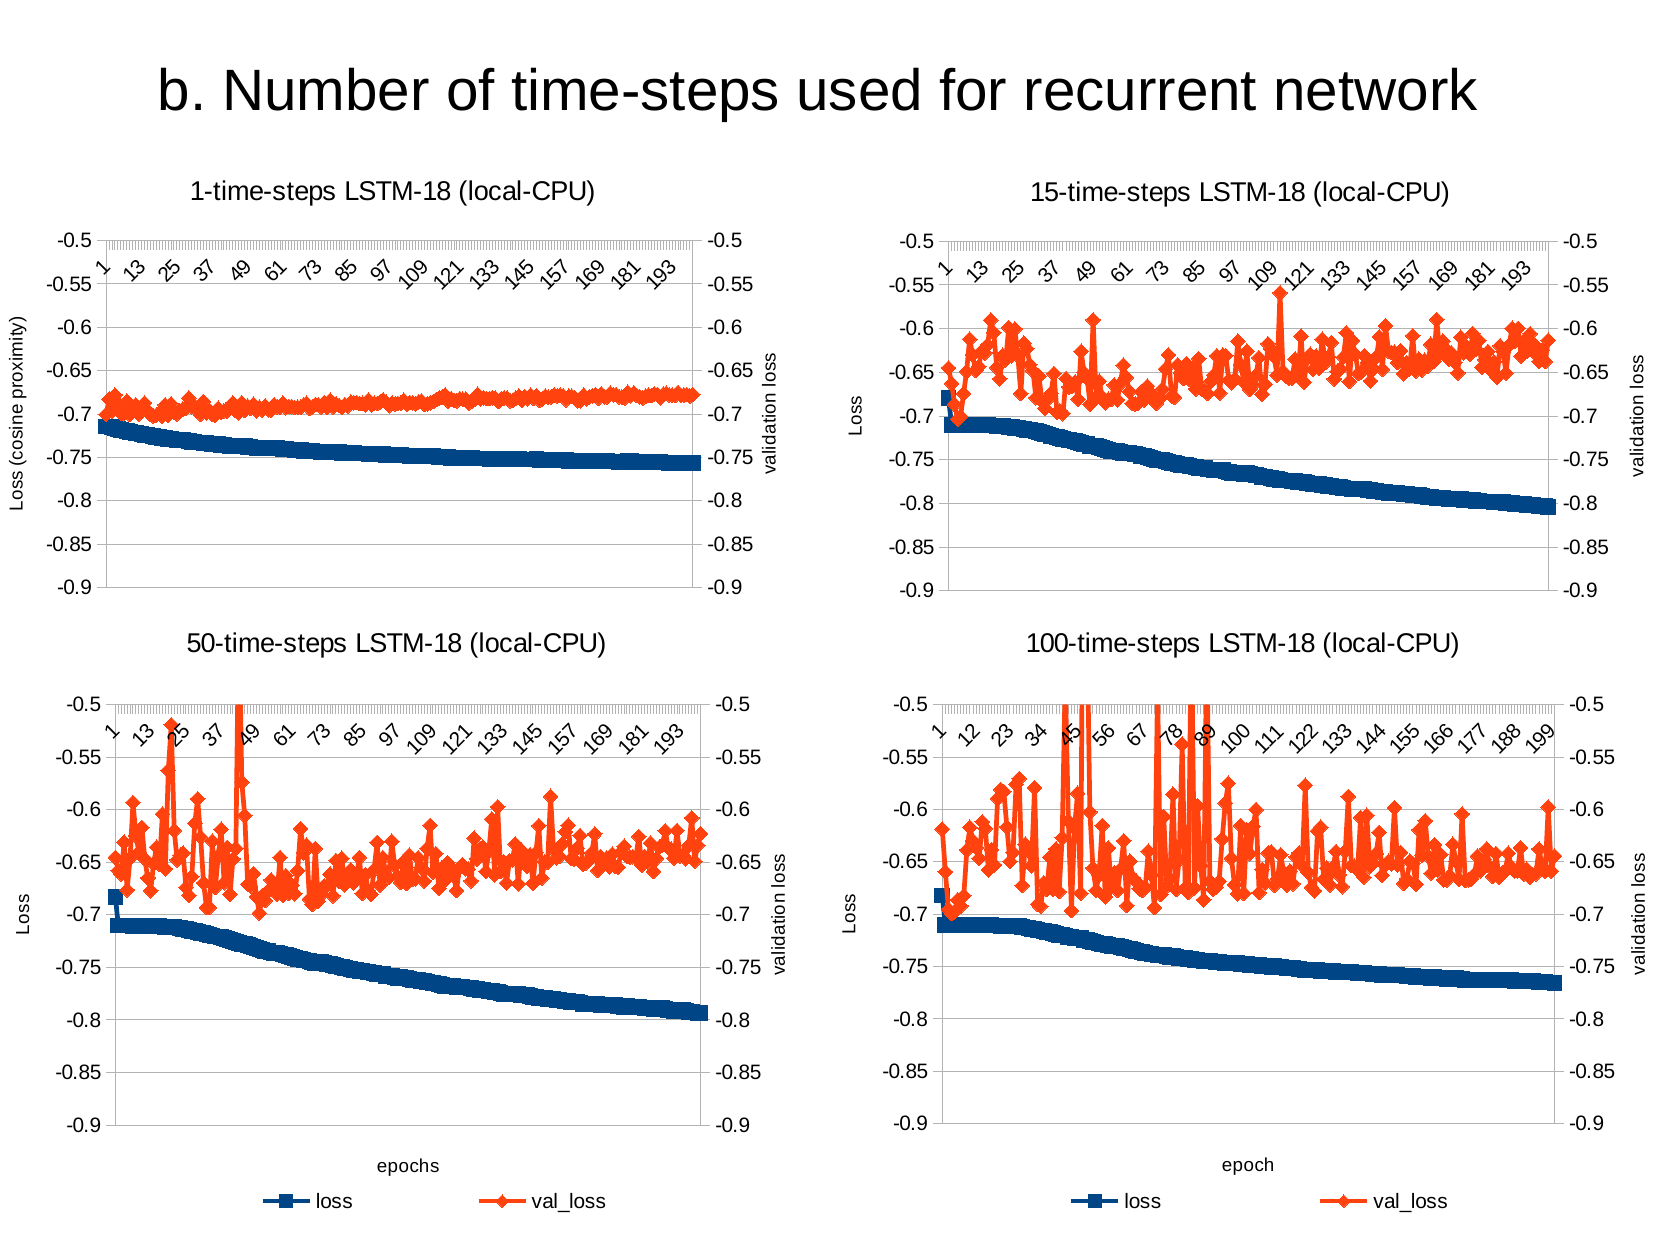

# b. Number of time-steps used for recurrent network
### Chart: 1-time-steps LSTM-18 (local-CPU)
| Category | loss | val_loss |
|---|---|---|
| 1 | -0.71458216217767 | -0.700461079798881 |
| 2 | -0.714397238360511 | -0.683013291135161 |
| 3 | -0.715323127638704 | -0.696530899287131 |
| 4 | -0.716843242312595 | -0.678054016850055 |
| 5 | -0.717539943429278 | -0.687482917868273 |
| 6 | -0.718464450813787 | -0.698853216963124 |
| 7 | -0.719068941817539 | -0.699616864571072 |
| 8 | -0.719686359320226 | -0.685197034854751 |
| 9 | -0.720636609082775 | -0.700450471075864 |
| 10 | -0.721461468985736 | -0.693471045270293 |
| 11 | -0.721783781552169 | -0.689400760705721 |
| 12 | -0.722443869281213 | -0.700197895597465 |
| 13 | -0.722988110660128 | -0.696489557591586 |
| 14 | -0.724295936271252 | -0.687307486938656 |
| 15 | -0.724492884933106 | -0.695653476611802 |
| 16 | -0.724829301630448 | -0.700280432365431 |
| 17 | -0.725367123341246 | -0.702335330080039 |
| 18 | -0.72625879082032 | -0.701550919097253 |
| 19 | -0.726816728921678 | -0.69859941324172 |
| 20 | -0.72761223736526 | -0.702535926564075 |
| 21 | -0.72809788159782 | -0.689504772489252 |
| 22 | -0.728484361813516 | -0.70162117012141 |
| 23 | -0.729089599507086 | -0.688211275093822 |
| 24 | -0.729360492281525 | -0.697706307056578 |
| 25 | -0.729726755148184 | -0.699909124735891 |
| 26 | -0.729917537145838 | -0.696930414804052 |
| 27 | -0.730363717701049 | -0.694278187226733 |
| 28 | -0.730673158052033 | -0.693486862793726 |
| 29 | -0.731149149499953 | -0.681547501069974 |
| 30 | -0.73206173360118 | -0.691564049402299 |
| 31 | -0.732173925778884 | -0.690983771374079 |
| 32 | -0.732997215662197 | -0.695762429684939 |
| 33 | -0.732807572789887 | -0.700333582149946 |
| 34 | -0.73319406116916 | -0.685458077850755 |
| 35 | -0.733825850994945 | -0.698757808991718 |
| 36 | -0.734082932718572 | -0.695551784288152 |
| 37 | -0.734243923859215 | -0.700403453554918 |
| 38 | -0.734437227488406 | -0.701470027073196 |
| 39 | -0.73479972316542 | -0.693473620707378 |
| 40 | -0.735692436515558 | -0.698154562690198 |
| 41 | -0.735988010245022 | -0.696237805087644 |
| 42 | -0.736320225427414 | -0.696627957984429 |
| 43 | -0.736596104243319 | -0.691643349315285 |
| 44 | -0.736938694189318 | -0.687089783620318 |
| 45 | -0.737163785316275 | -0.6960801677153 |
| 46 | -0.737002765631821 | -0.698554223625238 |
| 47 | -0.737367566079188 | -0.687027021005266 |
| 48 | -0.737364189736378 | -0.69606010156418 |
| 49 | -0.738012536503638 | -0.69106950187511 |
| 50 | -0.738297881030968 | -0.693388294312928 |
| 51 | -0.738807145068296 | -0.688847468992433 |
| 52 | -0.738824606492072 | -0.696519618172078 |
| 53 | -0.739021631339344 | -0.6922183279096 |
| 54 | -0.739050140959679 | -0.695422726417707 |
| 55 | -0.739396461387935 | -0.690715919504958 |
| 56 | -0.739658632484972 | -0.695226944913072 |
| 57 | -0.739457956427324 | -0.695591286287411 |
| 58 | -0.73973413352007 | -0.689139332108549 |
| 59 | -0.739557805055407 | -0.691755734367921 |
| 60 | -0.739946967298279 | -0.692422546204247 |
| 61 | -0.740151273932454 | -0.687592581075882 |
| 62 | -0.740566578717016 | -0.692688433702242 |
| 63 | -0.740944045213606 | -0.69130158148948 |
| 64 | -0.740919528156997 | -0.691531440109983 |
| 65 | -0.741357353505754 | -0.692631426485867 |
| 66 | -0.741594568622288 | -0.692235977167687 |
| 67 | -0.74198677471684 | -0.692156408581923 |
| 68 | -0.742331030348516 | -0.689559241107225 |
| 69 | -0.742610574510324 | -0.687557853301079 |
| 70 | -0.742766932973742 | -0.693437324620326 |
| 71 | -0.742816640017464 | -0.692079934316422 |
| 72 | -0.743277911544229 | -0.689017802971795 |
| 73 | -0.743215377505345 | -0.689337290021917 |
| 74 | -0.743549036683949 | -0.692092376323383 |
| 75 | -0.743849871992376 | -0.686708982025243 |
| 76 | -0.743862325410546 | -0.692372376738042 |
| 77 | -0.744333800849581 | -0.684188528568736 |
| 78 | -0.744125869280647 | -0.691879803265045 |
| 79 | -0.744208068928431 | -0.68819032959129 |
| 80 | -0.744085942140817 | -0.690243125994713 |
| 81 | -0.744995589593549 | -0.692385290891255 |
| 82 | -0.744695459343565 | -0.689214946431804 |
| 83 | -0.74523646614168 | -0.690792105774587 |
| 84 | -0.745075325984639 | -0.686346368023635 |
| 85 | -0.745274143287518 | -0.68707199010608 |
| 86 | -0.745521380238871 | -0.68660786917924 |
| 87 | -0.745693290834635 | -0.687928528604955 |
| 88 | -0.745600931217216 | -0.687654014227623 |
| 89 | -0.745586622279082 | -0.689552467566535 |
| 90 | -0.745789524390289 | -0.683813710118029 |
| 91 | -0.746083203705558 | -0.689433041118112 |
| 92 | -0.746109502226133 | -0.687448080653318 |
| 93 | -0.745946167377838 | -0.687861768390297 |
| 94 | -0.746414625781541 | -0.686062578819289 |
| 95 | -0.746269701810777 | -0.683689855797627 |
| 96 | -0.746941798952197 | -0.686529970771569 |
| 97 | -0.747030891942228 | -0.690387160898546 |
| 98 | -0.747257494661352 | -0.687255790001218 |
| 99 | -0.747555073860293 | -0.688346209035453 |
| 100 | -0.747438956748314 | -0.687772230292916 |
| 101 | -0.747497280185125 | -0.68752230255182 |
| 102 | -0.747840896550286 | -0.684224616233192 |
| 103 | -0.747876952886199 | -0.688721327962428 |
| 104 | -0.748212920849953 | -0.686746840227382 |
| 105 | -0.747965518593329 | -0.686993088145549 |
| 106 | -0.74833376505146 | -0.688206330877779 |
| 107 | -0.748188628607556 | -0.685872901303673 |
| 108 | -0.748482459666795 | -0.685069726348354 |
| 109 | -0.748335452495512 | -0.688901794516223 |
| 110 | -0.748621304212622 | -0.688112643952834 |
| 111 | -0.74888769370685 | -0.686898682608071 |
| 112 | -0.748569481275789 | -0.685642806287277 |
| 113 | -0.749095137810661 | -0.683356281867527 |
| 114 | -0.749316825515273 | -0.681490878895302 |
| 115 | -0.749902580634439 | -0.680469257952074 |
| 116 | -0.749479928309326 | -0.678101713261449 |
| 117 | -0.749593732200261 | -0.685212249661181 |
| 118 | -0.750338564689679 | -0.682228191751005 |
| 119 | -0.7501321429041 | -0.684291971891796 |
| 120 | -0.750071181033426 | -0.684866369545245 |
| 121 | -0.750093505915802 | -0.682262829494821 |
| 122 | -0.750627877055527 | -0.68293556444051 |
| 123 | -0.75047677326122 | -0.682781517290466 |
| 124 | -0.7505944370075 | -0.68739150254735 |
| 125 | -0.750823266651091 | -0.685059794407029 |
| 126 | -0.751267789023843 | -0.682974500561449 |
| 127 | -0.751429070373453 | -0.677300986357114 |
| 128 | -0.751274258927152 | -0.682711216947232 |
| 129 | -0.751244815050905 | -0.681299069814303 |
| 130 | -0.751390840760124 | -0.68214102742474 |
| 131 | -0.751614460294532 | -0.682155272332339 |
| 132 | -0.751802759406539 | -0.681185056715666 |
| 133 | -0.751459829035522 | -0.681568396435748 |
| 134 | -0.751996922565716 | -0.685565366555637 |
| 135 | -0.752139378700336 | -0.682445651787713 |
| 136 | -0.752257484643599 | -0.681461270922788 |
| 137 | -0.752328765774164 | -0.681581909733989 |
| 138 | -0.751699552011742 | -0.684713468784029 |
| 139 | -0.751895649967549 | -0.68446370948523 |
| 140 | -0.752007244859434 | -0.681353894898177 |
| 141 | -0.752229763856475 | -0.679415082759375 |
| 142 | -0.752568576520808 | -0.684276744260685 |
| 143 | -0.752405492101982 | -0.679763829062562 |
| 144 | -0.752543721661479 | -0.682245924627738 |
| 145 | -0.752588403094787 | -0.678313511889764 |
| 146 | -0.752556878042167 | -0.682015641716844 |
| 147 | -0.752148782658554 | -0.678909099575415 |
| 148 | -0.752724257785308 | -0.68406630100326 |
| 149 | -0.75270809440867 | -0.682556500374625 |
| 150 | -0.752540853164023 | -0.679340267267468 |
| 151 | -0.752878839928865 | -0.68067016067918 |
| 152 | -0.753514909512658 | -0.680358805510111 |
| 153 | -0.752904406397597 | -0.677855370965675 |
| 154 | -0.75315927983517 | -0.679202452076041 |
| 155 | -0.753746945207595 | -0.678341438839151 |
| 156 | -0.753399664984732 | -0.678739426970912 |
| 157 | -0.75345818349564 | -0.683542938869352 |
| 158 | -0.753802129389884 | -0.679496278917746 |
| 159 | -0.753719469136394 | -0.679696957385067 |
| 160 | -0.754048194150053 | -0.681281281163116 |
| 161 | -0.753668109772101 | -0.684750180468232 |
| 162 | -0.753850914490054 | -0.684639781261609 |
| 163 | -0.753901424961896 | -0.678202019486617 |
| 164 | -0.753799104908758 | -0.682238068262162 |
| 165 | -0.754083038127683 | -0.680049610998656 |
| 166 | -0.754068531995602 | -0.678947024956507 |
| 167 | -0.75435511508027 | -0.677864952939512 |
| 168 | -0.754240716133427 | -0.681819650713717 |
| 169 | -0.754479961899243 | -0.676864273410412 |
| 170 | -0.754781896419531 | -0.680056784256271 |
| 171 | -0.754300657666947 | -0.68033754184358 |
| 172 | -0.754760973447397 | -0.675987584969627 |
| 173 | -0.754853110652783 | -0.677809559266059 |
| 174 | -0.754926327254693 | -0.677544381816465 |
| 175 | -0.755321394386549 | -0.680054904364507 |
| 176 | -0.755160700187671 | -0.680324555949614 |
| 177 | -0.755004868141029 | -0.681402205388038 |
| 178 | -0.754473150800495 | -0.674980431429316 |
| 179 | -0.754483255400402 | -0.678846371733325 |
| 180 | -0.755179815166603 | -0.675666464494024 |
| 181 | -0.75505523408022 | -0.678601595684079 |
| 182 | -0.755144798021594 | -0.680128429168398 |
| 183 | -0.755082896865746 | -0.681636553981244 |
| 184 | -0.755209988429329 | -0.679313161958426 |
| 185 | -0.755388871505234 | -0.678199482179291 |
| 186 | -0.755161773501946 | -0.678665675583299 |
| 187 | -0.755979529082507 | -0.67677894030237 |
| 188 | -0.755814637972058 | -0.677434299525801 |
| 189 | -0.755629002923528 | -0.681327732160203 |
| 190 | -0.755936314121568 | -0.677299357149145 |
| 191 | -0.756051306037966 | -0.676181334149536 |
| 192 | -0.756248524121811 | -0.678043328166438 |
| 193 | -0.75611223794362 | -0.67816034671632 |
| 194 | -0.756131097535599 | -0.678820384667669 |
| 195 | -0.756170315846236 | -0.675263421716243 |
| 196 | -0.756562289436735 | -0.678567531866287 |
| 197 | -0.75653790864871 | -0.678043183522965 |
| 198 | -0.756393176397607 | -0.677657421917692 |
| 199 | -0.756447827990191 | -0.679176091028895 |
| 200 | -0.756622693432625 | -0.677527634589681 |
### Chart: 15-time-steps LSTM-18 (local-CPU)
| Category | loss | val_loss |
|---|---|---|
| 1 | -0.679740070756827 | -0.64501959292485 |
| 2 | -0.709943430415877 | -0.662639785779023 |
| 3 | -0.710177556391908 | -0.686560202524734 |
| 4 | -0.71006231243577 | -0.70358708975284 |
| 5 | -0.710160136433694 | -0.700415633996213 |
| 6 | -0.710169913823782 | -0.674159905456772 |
| 7 | -0.710120388368526 | -0.648849229822973 |
| 8 | -0.710210771010723 | -0.611905873209971 |
| 9 | -0.710352012871124 | -0.62990886072174 |
| 10 | -0.710425680910282 | -0.647899789808456 |
| 11 | -0.710595890656797 | -0.643325798504604 |
| 12 | -0.710495835567598 | -0.625823849318859 |
| 13 | -0.710600570555879 | -0.627803514300483 |
| 14 | -0.710664703763936 | -0.618359614125899 |
| 15 | -0.710814496945254 | -0.590117575463269 |
| 16 | -0.71086094102056 | -0.604318708008864 |
| 17 | -0.711263521171149 | -0.644340794441841 |
| 18 | -0.711329078181684 | -0.657191675668515 |
| 19 | -0.711729169610728 | -0.630346210320331 |
| 20 | -0.71213168522556 | -0.635556851471902 |
| 21 | -0.712549171525962 | -0.59861997183946 |
| 22 | -0.712813579603912 | -0.631020355155602 |
| 23 | -0.713402914759392 | -0.600285936971822 |
| 24 | -0.713612006190391 | -0.630799161930678 |
| 25 | -0.714345901744468 | -0.674206551568726 |
| 26 | -0.715035728337508 | -0.616636937201109 |
| 27 | -0.715811305130231 | -0.622867414816761 |
| 28 | -0.715816073137611 | -0.641217159336452 |
| 29 | -0.716406443702157 | -0.647943198033939 |
| 30 | -0.717092697275166 | -0.679012640167766 |
| 31 | -0.718178335819852 | -0.654165960341563 |
| 32 | -0.719477037660637 | -0.682828510678798 |
| 33 | -0.720245988250335 | -0.691091912053256 |
| 34 | -0.721085137263968 | -0.680174630431811 |
| 35 | -0.722478094328483 | -0.673982094234737 |
| 36 | -0.723503408640561 | -0.65140244921106 |
| 37 | -0.724175414293022 | -0.695552393556849 |
| 38 | -0.725393490730748 | -0.694175820447257 |
| 39 | -0.72608728444467 | -0.697247390507272 |
| 40 | -0.726824469467819 | -0.657081817925063 |
| 41 | -0.72707149735753 | -0.666735626336635 |
| 42 | -0.727974754137747 | -0.665823902045249 |
| 43 | -0.729008722394432 | -0.660965049792992 |
| 44 | -0.730066828682484 | -0.680574976802735 |
| 45 | -0.731292979695019 | -0.625930738302457 |
| 46 | -0.731863232762278 | -0.65021343699585 |
| 47 | -0.732352302400873 | -0.657248851057417 |
| 48 | -0.733893580764681 | -0.686370972355264 |
| 49 | -0.734271364716936 | -0.589883753558144 |
| 50 | -0.734577346143279 | -0.677677505483848 |
| 51 | -0.735587609812922 | -0.660240401321141 |
| 52 | -0.736257042589056 | -0.678196279943938 |
| 53 | -0.737475748522371 | -0.684846980570022 |
| 54 | -0.738808177065324 | -0.680739267992042 |
| 55 | -0.739692835164503 | -0.681011240751457 |
| 56 | -0.73949082698694 | -0.664393056965771 |
| 57 | -0.740071726575659 | -0.681498674123228 |
| 58 | -0.741337971880728 | -0.662706253281896 |
| 59 | -0.742684979083397 | -0.64173033699803 |
| 60 | -0.742561653675729 | -0.655736044760896 |
| 61 | -0.742527302274905 | -0.671801304679186 |
| 62 | -0.742942304267322 | -0.685413764415015 |
| 63 | -0.743131484090563 | -0.686189671414978 |
| 64 | -0.744151055731369 | -0.685361173882671 |
| 65 | -0.745539449743566 | -0.672108049201206 |
| 66 | -0.746030562702991 | -0.681693240072896 |
| 67 | -0.746972497516093 | -0.665780180442523 |
| 68 | -0.748164827229605 | -0.672658621704182 |
| 69 | -0.748999935227549 | -0.676729291289312 |
| 70 | -0.750209767309717 | -0.685396119283698 |
| 71 | -0.75041789067081 | -0.680265326705234 |
| 72 | -0.750633607164306 | -0.669219300086177 |
| 73 | -0.75180436107464 | -0.646181941334315 |
| 74 | -0.752730158483662 | -0.62998920937868 |
| 75 | -0.753421845979908 | -0.677004229530757 |
| 76 | -0.753806758442575 | -0.678513639527016 |
| 77 | -0.75469618939878 | -0.641505843262942 |
| 78 | -0.755763766518895 | -0.650323321479447 |
| 79 | -0.756181781210303 | -0.657092625083868 |
| 80 | -0.756244676503017 | -0.639858374719854 |
| 81 | -0.756856815145797 | -0.658186164977064 |
| 82 | -0.757705248236982 | -0.644551872042602 |
| 83 | -0.758465601132219 | -0.669020960541434 |
| 84 | -0.759162706335098 | -0.634324151079148 |
| 85 | -0.759378123559413 | -0.669292600256662 |
| 86 | -0.75988526657897 | -0.671339469906563 |
| 87 | -0.761125614609935 | -0.674122752311778 |
| 88 | -0.761347614793 | -0.66041730109241 |
| 89 | -0.762260063828562 | -0.653220499389941 |
| 90 | -0.762408977886894 | -0.630926955108532 |
| 91 | -0.762138239539768 | -0.673677677528558 |
| 92 | -0.761731446038529 | -0.630159070065674 |
| 93 | -0.763480644931286 | -0.630746134067582 |
| 94 | -0.764211784625939 | -0.658906094503472 |
| 95 | -0.764930061108239 | -0.661839805403253 |
| 96 | -0.764699956289268 | -0.657714655663274 |
| 97 | -0.765027274769551 | -0.614225584501468 |
| 98 | -0.765424045733958 | -0.641097919985803 |
| 99 | -0.766063910312525 | -0.66083352718443 |
| 100 | -0.765639376867467 | -0.625779246024561 |
| 101 | -0.765986553657321 | -0.669632156402433 |
| 102 | -0.766946588136276 | -0.664298938255752 |
| 103 | -0.767412290324504 | -0.653044021379758 |
| 104 | -0.768020074492886 | -0.633192464040778 |
| 105 | -0.769525779838596 | -0.674848031980429 |
| 106 | -0.770131432113013 | -0.663687100372508 |
| 107 | -0.770517487074712 | -0.617294451909196 |
| 108 | -0.77110252893226 | -0.623168174678786 |
| 109 | -0.771724972584601 | -0.631869938456374 |
| 110 | -0.772171174033621 | -0.653119931258962 |
| 111 | -0.772880434232771 | -0.558837429573153 |
| 112 | -0.77377696433315 | -0.648944681399811 |
| 113 | -0.773871278255809 | -0.654515461276478 |
| 114 | -0.773724139537012 | -0.656952146036408 |
| 115 | -0.774491078779041 | -0.656647471977902 |
| 116 | -0.774619072019182 | -0.63477156066515 |
| 117 | -0.775627106720467 | -0.651855243701493 |
| 118 | -0.776106729305601 | -0.608548834380814 |
| 119 | -0.775815067456685 | -0.661111889544513 |
| 120 | -0.776416538080461 | -0.633479324246281 |
| 121 | -0.777160698715984 | -0.629371683133494 |
| 122 | -0.777588983453495 | -0.646597119342056 |
| 123 | -0.778112244296446 | -0.631049519941189 |
| 124 | -0.777624527268288 | -0.645329989331158 |
| 125 | -0.778714930278961 | -0.612053732623585 |
| 126 | -0.779332422892904 | -0.638537273867603 |
| 127 | -0.780182544882992 | -0.632435375719443 |
| 128 | -0.780518129005523 | -0.615738425646435 |
| 129 | -0.780640818304447 | -0.657574316397762 |
| 130 | -0.781151916138668 | -0.648723838729555 |
| 131 | -0.781391077360591 | -0.6460416409714 |
| 132 | -0.78200767587611 | -0.6325767121767 |
| 133 | -0.782827758759351 | -0.604690031834518 |
| 134 | -0.783030580316523 | -0.660490415591407 |
| 135 | -0.783812374557056 | -0.613616677726229 |
| 136 | -0.783528995913581 | -0.629390056114293 |
| 137 | -0.784121514301167 | -0.65129183510968 |
| 138 | -0.783970562030426 | -0.649666721888113 |
| 139 | -0.7839470274877 | -0.630862237920637 |
| 140 | -0.784893812455056 | -0.63888505273721 |
| 141 | -0.784928698352074 | -0.659850192613436 |
| 142 | -0.786051504044388 | -0.645846437398673 |
| 143 | -0.785782965970281 | -0.632105239005234 |
| 144 | -0.786277722446917 | -0.609470478618887 |
| 145 | -0.786948701800171 | -0.646464054172187 |
| 146 | -0.787267794542363 | -0.596597227751777 |
| 147 | -0.787736836799875 | -0.625812106125607 |
| 148 | -0.787664281553271 | -0.627270070024579 |
| 149 | -0.788465751537193 | -0.626751785642331 |
| 150 | -0.788491900460976 | -0.638708310948439 |
| 151 | -0.788829600040428 | -0.625023022790031 |
| 152 | -0.789197774437736 | -0.65155807564469 |
| 153 | -0.78935294006871 | -0.638937917873587 |
| 154 | -0.789766903982839 | -0.645873254960249 |
| 155 | -0.790716932318873 | -0.60809432554521 |
| 156 | -0.790802315622688 | -0.648457449700484 |
| 157 | -0.790569705362392 | -0.634722979731222 |
| 158 | -0.791611987451089 | -0.647292865124867 |
| 159 | -0.792102898709317 | -0.636001549520989 |
| 160 | -0.792746420951494 | -0.642603458009132 |
| 161 | -0.793122658872934 | -0.617977566941602 |
| 162 | -0.793301484063998 | -0.637668567136814 |
| 163 | -0.79353865831108 | -0.589446546674292 |
| 164 | -0.793220983941871 | -0.628375418624381 |
| 165 | -0.794299007358227 | -0.61425876595867 |
| 166 | -0.794505367388889 | -0.622911710642526 |
| 167 | -0.7948520605032 | -0.634796462942308 |
| 168 | -0.795298847077379 | -0.628115273462191 |
| 169 | -0.795574975681757 | -0.638576859589424 |
| 170 | -0.795039902701027 | -0.65057209069408 |
| 171 | -0.795264557821035 | -0.609823148045285 |
| 172 | -0.795767670818072 | -0.627570149134278 |
| 173 | -0.796062367903418 | -0.62059144272473 |
| 174 | -0.79606998778555 | -0.629217233136835 |
| 175 | -0.796301544225375 | -0.60559822547798 |
| 176 | -0.79707822709207 | -0.62312468032416 |
| 177 | -0.797660763225557 | -0.613574352951022 |
| 178 | -0.797939147538436 | -0.644093371248452 |
| 179 | -0.797873211781069 | -0.635496317003294 |
| 180 | -0.797837978933072 | -0.626185623462569 |
| 181 | -0.797884436694731 | -0.647874535553362 |
| 182 | -0.79815562204794 | -0.637888943838487 |
| 183 | -0.798745408968098 | -0.655953420743928 |
| 184 | -0.798222481298722 | -0.619589473464554 |
| 185 | -0.798750840116686 | -0.626280408994161 |
| 186 | -0.79918098013143 | -0.650823311074253 |
| 187 | -0.799101098214608 | -0.618752694336964 |
| 188 | -0.799923324560042 | -0.599613625432234 |
| 189 | -0.800390280602273 | -0.614162029000336 |
| 190 | -0.800456819968086 | -0.599682724079071 |
| 191 | -0.800910302020476 | -0.631488146856104 |
| 192 | -0.800893873153612 | -0.613550271596301 |
| 193 | -0.801652316323314 | -0.625661270102613 |
| 194 | -0.801678871543945 | -0.605745937820799 |
| 195 | -0.801860409498713 | -0.616504360038879 |
| 196 | -0.802534652203872 | -0.629121500659092 |
| 197 | -0.802814860074806 | -0.637349982510082 |
| 198 | -0.803620772804358 | -0.624415912779989 |
| 199 | -0.803104587379693 | -0.63756725424968 |
| 200 | -0.803713145675259 | -0.613140555090566 |
### Chart: 50-time-steps LSTM-18 (local-CPU)
| Category | loss | val_loss |
|---|---|---|
| 1 | -0.682992525056871 | -0.645391379566234 |
| 2 | -0.710117567249418 | -0.657629528336535 |
| 3 | -0.710162471426024 | -0.661018468196096 |
| 4 | -0.710139384916273 | -0.630791507255538 |
| 5 | -0.710098739080221 | -0.676160725762901 |
| 6 | -0.710256881257812 | -0.645910636402163 |
| 7 | -0.710357167588019 | -0.593054233033673 |
| 8 | -0.71043088860431 | -0.624745861637307 |
| 9 | -0.710519417694637 | -0.640252056854223 |
| 10 | -0.710373440262192 | -0.616810571394195 |
| 11 | -0.710625355353367 | -0.646618998128604 |
| 12 | -0.710690509811152 | -0.664922160390675 |
| 13 | -0.710684862956585 | -0.677040994816616 |
| 14 | -0.710779580365659 | -0.651202987092253 |
| 15 | -0.710998116076426 | -0.635592161700097 |
| 16 | -0.710852948689865 | -0.651964161260975 |
| 17 | -0.711088432238119 | -0.60405141530733 |
| 18 | -0.711391008362066 | -0.656154107813742 |
| 19 | -0.711512355481164 | -0.562351010723571 |
| 20 | -0.711700579444664 | -0.519161073600545 |
| 21 | -0.711888118777379 | -0.619670756112516 |
| 22 | -0.712148632697274 | -0.647705852336094 |
| 23 | -0.712664395325409 | -0.643409193081534 |
| 24 | -0.713301000150584 | -0.641093234091283 |
| 25 | -0.713812430632316 | -0.674021131072948 |
| 26 | -0.714416430937464 | -0.68155258114821 |
| 27 | -0.715237399105876 | -0.663502548774603 |
| 28 | -0.715649375240104 | -0.612914283031472 |
| 29 | -0.716110970610279 | -0.589641068885529 |
| 30 | -0.717004173402348 | -0.62606777370885 |
| 31 | -0.71723561844006 | -0.669636354337331 |
| 32 | -0.718224495894684 | -0.692874158519545 |
| 33 | -0.718926600855719 | -0.692869647785469 |
| 34 | -0.719635394006318 | -0.629853511168287 |
| 35 | -0.720686314296491 | -0.674013412596094 |
| 36 | -0.720577882248322 | -0.643567513146951 |
| 37 | -0.72140326875174 | -0.618601643831382 |
| 38 | -0.722043933014027 | -0.669402213268031 |
| 39 | -0.723041846503934 | -0.63580503001452 |
| 40 | -0.723955621326807 | -0.680438884852499 |
| 41 | -0.724741458344402 | -0.64678015805018 |
| 42 | -0.725823508567441 | -0.636672062032363 |
| 43 | -0.726499887442185 | -0.403333410718083 |
| 44 | -0.727772626374593 | -0.573696589158251 |
| 45 | -0.727892801345982 | -0.605355979180804 |
| 46 | -0.728448743508457 | -0.670850532376948 |
| 47 | -0.729723900744182 | -0.672724879125624 |
| 48 | -0.730722374200244 | -0.660768803298344 |
| 49 | -0.73159291299723 | -0.682862936541406 |
| 50 | -0.732538645665813 | -0.698367223111113 |
| 51 | -0.733689411875699 | -0.681693710532843 |
| 52 | -0.734299075083929 | -0.686182106502176 |
| 53 | -0.734614438265923 | -0.67679091268635 |
| 54 | -0.735867462146657 | -0.666761220540356 |
| 55 | -0.736306957067069 | -0.6733658685144 |
| 56 | -0.736189997253926 | -0.680119166317069 |
| 57 | -0.736920266694076 | -0.645368177516788 |
| 58 | -0.737812288967807 | -0.681581130864054 |
| 59 | -0.738253967785085 | -0.662632337322942 |
| 60 | -0.739366408064059 | -0.679724738099217 |
| 61 | -0.740083565117372 | -0.671722256799669 |
| 62 | -0.740999873989142 | -0.679977572951182 |
| 63 | -0.741790423121926 | -0.657836250360235 |
| 64 | -0.741994631723399 | -0.617994112386683 |
| 65 | -0.742806015147424 | -0.641156852245331 |
| 66 | -0.743586827594489 | -0.633594500732837 |
| 67 | -0.74430395130961 | -0.685077700479877 |
| 68 | -0.745260303418804 | -0.690147786878033 |
| 69 | -0.745632642060157 | -0.636905534594667 |
| 70 | -0.745285321725194 | -0.687163802793083 |
| 71 | -0.744877657012847 | -0.680627300458796 |
| 72 | -0.746009893971552 | -0.672358929072071 |
| 73 | -0.746489037786211 | -0.672046820062957 |
| 74 | -0.747150235978512 | -0.66144211022163 |
| 75 | -0.748092294489789 | -0.68183378936938 |
| 76 | -0.748895326595907 | -0.648255678433479 |
| 77 | -0.749165628608722 | -0.668058464859566 |
| 78 | -0.749742475866406 | -0.646142815842348 |
| 79 | -0.750403975112675 | -0.671322258599184 |
| 80 | -0.751005300020768 | -0.663158069249072 |
| 81 | -0.751781726951461 | -0.657164898443326 |
| 82 | -0.752165960457365 | -0.669649326203955 |
| 83 | -0.75234207544142 | -0.663086101899739 |
| 84 | -0.753157689092234 | -0.645342267416661 |
| 85 | -0.753132799347145 | -0.679499783936669 |
| 86 | -0.753991231329505 | -0.66177688574739 |
| 87 | -0.754565399726424 | -0.677059118134783 |
| 88 | -0.754851067066193 | -0.680502755060175 |
| 89 | -0.755354918781262 | -0.656848592695847 |
| 90 | -0.756119321679953 | -0.631072822349523 |
| 91 | -0.756636920073419 | -0.671568301378512 |
| 92 | -0.756658838938281 | -0.645556949452377 |
| 93 | -0.758090964212256 | -0.661363613631471 |
| 94 | -0.758597336034798 | -0.664511383099234 |
| 95 | -0.758356832245649 | -0.630065374254921 |
| 96 | -0.758857582989385 | -0.653102988770844 |
| 97 | -0.7600465969947 | -0.663506898615095 |
| 98 | -0.759422072688835 | -0.669061599084235 |
| 99 | -0.760156083164723 | -0.649572607868377 |
| 100 | -0.760244275322838 | -0.670125765478429 |
| 101 | -0.761018106319714 | -0.643198114075172 |
| 102 | -0.761788867027938 | -0.666225554766478 |
| 103 | -0.762040060426652 | -0.665741753344442 |
| 104 | -0.762000183937913 | -0.645738066671201 |
| 105 | -0.76305216591237 | -0.65495017553986 |
| 106 | -0.763202057450505 | -0.667765612046443 |
| 107 | -0.763652416840015 | -0.636861829196705 |
| 108 | -0.764317447740864 | -0.614883282085909 |
| 109 | -0.764782511350895 | -0.659323802700749 |
| 110 | -0.765247572478602 | -0.641619741786799 |
| 111 | -0.766115159734398 | -0.67479265528307 |
| 112 | -0.766572345602022 | -0.655307039975601 |
| 113 | -0.767551760148194 | -0.667508080374441 |
| 114 | -0.767367763294146 | -0.65033211557434 |
| 115 | -0.767886815896623 | -0.656364696477753 |
| 116 | -0.768058326948642 | -0.662946005532425 |
| 117 | -0.768825029403188 | -0.676800712780755 |
| 118 | -0.768670439518104 | -0.655017766557747 |
| 119 | -0.768405704290468 | -0.652174508779397 |
| 120 | -0.769189143296304 | -0.656220482715075 |
| 121 | -0.769219629874241 | -0.656634267768569 |
| 122 | -0.769832122874318 | -0.667658741048219 |
| 123 | -0.770387933127239 | -0.627023132408367 |
| 124 | -0.77067116259374 | -0.646829896373167 |
| 125 | -0.771246738324154 | -0.636991788229392 |
| 126 | -0.77162482848179 | -0.63531137837304 |
| 127 | -0.772013644213827 | -0.658698236111202 |
| 128 | -0.772748207151168 | -0.639193953122448 |
| 129 | -0.772253288974485 | -0.608804910530971 |
| 130 | -0.773248416690503 | -0.661960340013691 |
| 131 | -0.773554624829974 | -0.597199265993239 |
| 132 | -0.774395304817264 | -0.658739175152415 |
| 133 | -0.775205699179421 | -0.64940000956874 |
| 134 | -0.77498354242154 | -0.6697546352748 |
| 135 | -0.775159279803675 | -0.648682001759024 |
| 136 | -0.775136732910793 | -0.647497244130552 |
| 137 | -0.775905225351994 | -0.632606560368424 |
| 138 | -0.775695433859098 | -0.670349198488888 |
| 139 | -0.776457727994526 | -0.638117511547729 |
| 140 | -0.776716209814566 | -0.65081644850359 |
| 141 | -0.776660010947442 | -0.653880428125136 |
| 142 | -0.777089310587174 | -0.642868562591362 |
| 143 | -0.777953772798866 | -0.669981061633116 |
| 144 | -0.778513249790986 | -0.640853378377968 |
| 145 | -0.779211487204342 | -0.615088054297536 |
| 146 | -0.778819052820922 | -0.665033713535026 |
| 147 | -0.779506549881388 | -0.649501459920588 |
| 148 | -0.780602830027841 | -0.65008899264346 |
| 149 | -0.780324803512841 | -0.587228894363561 |
| 150 | -0.780380884585023 | -0.637684147602073 |
| 151 | -0.780784301809768 | -0.645852392275609 |
| 152 | -0.781062655529733 | -0.644247088167402 |
| 153 | -0.78151652105784 | -0.63228605892144 |
| 154 | -0.782399940115488 | -0.62101472501921 |
| 155 | -0.782310066067278 | -0.614798579989955 |
| 156 | -0.782905521231182 | -0.646435471531612 |
| 157 | -0.782940199992847 | -0.646906566126414 |
| 158 | -0.78296776574114 | -0.636439422246937 |
| 159 | -0.783439541613507 | -0.624532423118101 |
| 160 | -0.784738095303136 | -0.65186439672067 |
| 161 | -0.784451523242793 | -0.650579732487664 |
| 162 | -0.784409500380694 | -0.648182599113398 |
| 163 | -0.784856176607257 | -0.640873612921222 |
| 164 | -0.78484828264315 | -0.622974603134562 |
| 165 | -0.784966201441628 | -0.657637638853526 |
| 166 | -0.785612976233549 | -0.644369880358378 |
| 167 | -0.786270270018543 | -0.650745320034443 |
| 168 | -0.786059125399185 | -0.645871079305678 |
| 169 | -0.785603540717257 | -0.654407288124359 |
| 170 | -0.786032760229873 | -0.642230859639078 |
| 171 | -0.786116207915992 | -0.653827583997598 |
| 172 | -0.786752326811774 | -0.654614236749595 |
| 173 | -0.787148364404212 | -0.639784827341441 |
| 174 | -0.787441587881084 | -0.634784538761463 |
| 175 | -0.786884060898936 | -0.644392491036251 |
| 176 | -0.787532522920835 | -0.644996908495369 |
| 177 | -0.78822469324523 | -0.64461802799977 |
| 178 | -0.788212792607832 | -0.645605305311207 |
| 179 | -0.787650441430671 | -0.625456383545155 |
| 180 | -0.788327398253988 | -0.652764857334769 |
| 181 | -0.788363142538879 | -0.644476743565146 |
| 182 | -0.788959045935485 | -0.649828960563103 |
| 183 | -0.788912212790935 | -0.631717317114728 |
| 184 | -0.789761449551756 | -0.658853075213422 |
| 185 | -0.789917128080317 | -0.64611509085221 |
| 186 | -0.78984813768119 | -0.635676854835876 |
| 187 | -0.788937984453852 | -0.633465373048595 |
| 188 | -0.789616466174691 | -0.620085006186126 |
| 189 | -0.790543142069339 | -0.636137070219501 |
| 190 | -0.790928667855898 | -0.637538651625315 |
| 191 | -0.791263290698534 | -0.645917157591818 |
| 192 | -0.791052115944915 | -0.619771739885958 |
| 193 | -0.79067407159482 | -0.64373102011504 |
| 194 | -0.790808294587216 | -0.64318935712698 |
| 195 | -0.791634533105116 | -0.646623420819218 |
| 196 | -0.792333023369168 | -0.633835318561213 |
| 197 | -0.792824394968462 | -0.60777504251933 |
| 198 | -0.792909477178467 | -0.648877283456798 |
| 199 | -0.793353380706639 | -0.633639153312234 |
| 200 | -0.793381392493952 | -0.622835780410725 |
### Chart: 100-time-steps LSTM-18 (local-CPU)
| Category | loss | val_loss |
|---|---|---|
| 1 | -0.682179400725618 | -0.61881166100502 |
| 2 | -0.710227053567121 | -0.659577757120132 |
| 3 | -0.710087256208292 | -0.695310944318771 |
| 4 | -0.710296559326062 | -0.699408406019211 |
| 5 | -0.710260012812128 | -0.697578805685043 |
| 6 | -0.710351823991314 | -0.686256355047226 |
| 7 | -0.710413778138768 | -0.692175197601318 |
| 8 | -0.710434481668465 | -0.682462918758392 |
| 9 | -0.710446138285019 | -0.638570117950439 |
| 10 | -0.710477250651906 | -0.617081248760223 |
| 11 | -0.710446120179177 | -0.630066466331482 |
| 12 | -0.710684703771527 | -0.636621588468552 |
| 13 | -0.710474185617766 | -0.646562588214874 |
| 14 | -0.710590201579524 | -0.611841505765915 |
| 15 | -0.710635460060615 | -0.618205660581589 |
| 16 | -0.710755626841076 | -0.657751828432083 |
| 17 | -0.7107020382892 | -0.63846001625061 |
| 18 | -0.710779794492886 | -0.65308786034584 |
| 19 | -0.710895178926937 | -0.589480543136597 |
| 20 | -0.711016648539551 | -0.580965805053711 |
| 21 | -0.711076614367577 | -0.583058905601501 |
| 22 | -0.71111758704639 | -0.616792780160904 |
| 23 | -0.711494693197304 | -0.649782162904739 |
| 24 | -0.711590479080446 | -0.641151636838913 |
| 25 | -0.711448416532276 | -0.575923669338226 |
| 26 | -0.711567647797472 | -0.570564740896225 |
| 27 | -0.712206084665163 | -0.672562384605408 |
| 28 | -0.712640788996883 | -0.633183717727661 |
| 29 | -0.71304070981964 | -0.639062136411667 |
| 30 | -0.713940056630726 | -0.653760600090027 |
| 31 | -0.714529863606024 | -0.579259967803955 |
| 32 | -0.714885556079644 | -0.690583068132401 |
| 33 | -0.715606877191793 | -0.692327845096588 |
| 34 | -0.716106684118717 | -0.669990795850754 |
| 35 | -0.716942025839828 | -0.676403343677521 |
| 36 | -0.717434300630051 | -0.645438086986542 |
| 37 | -0.718014765876084 | -0.676174873113632 |
| 38 | -0.719293130936899 | -0.637652885913849 |
| 39 | -0.720111342504647 | -0.678455281257629 |
| 40 | -0.720260052857239 | -0.627102828025818 |
| 41 | -0.72051947457588 | -0.47487031519413 |
| 42 | -0.721575478308001 | -0.61102499961853 |
| 43 | -0.72139067695118 | -0.696577852964401 |
| 44 | -0.72255984029006 | -0.617552679777145 |
| 45 | -0.722836288209473 | -0.584615212678909 |
| 46 | -0.723128595690394 | -0.680035424232483 |
| 47 | -0.724398433339807 | -0.223935708403587 |
| 48 | -0.725056562959093 | -0.40576596558094 |
| 49 | -0.725719281869979 | -0.602285486459732 |
| 50 | -0.726615781212101 | -0.655952531099319 |
| 51 | -0.727024388949876 | -0.677293294668198 |
| 52 | -0.728032778337237 | -0.662635469436646 |
| 53 | -0.728673349241799 | -0.615348905324936 |
| 54 | -0.728429527164492 | -0.683313447237015 |
| 55 | -0.729318804283108 | -0.636787849664688 |
| 56 | -0.730209198584902 | -0.674073231220245 |
| 57 | -0.730685926904889 | -0.660415345430374 |
| 58 | -0.730523611252773 | -0.677232033014297 |
| 59 | -0.73148381404338 | -0.656668198108673 |
| 60 | -0.732355964723645 | -0.629891180992126 |
| 61 | -0.732857710542936 | -0.691786408424377 |
| 62 | -0.73340936213843 | -0.649528867006302 |
| 63 | -0.734364946981545 | -0.665222322940826 |
| 64 | -0.735105715519112 | -0.668506079912186 |
| 65 | -0.735845035628014 | -0.675677317380905 |
| 66 | -0.736354007008517 | -0.677446675300598 |
| 67 | -0.737043112729242 | -0.674433314800262 |
| 68 | -0.737596386512404 | -0.639908307790756 |
| 69 | -0.738311433546382 | -0.662547820806503 |
| 70 | -0.738564017922475 | -0.693701070547104 |
| 71 | -0.739100560915971 | -0.481482923030853 |
| 72 | -0.739561357754156 | -0.681172716617584 |
| 73 | -0.739305123457021 | -0.606748062372208 |
| 74 | -0.740011659076395 | -0.672986203432083 |
| 75 | -0.740720795034259 | -0.665994322299957 |
| 76 | -0.740155829656358 | -0.585591220855713 |
| 77 | -0.741115300289862 | -0.676583755016327 |
| 78 | -0.741561466180703 | -0.647968870401382 |
| 79 | -0.741465095483218 | -0.537630343437195 |
| 80 | -0.742215250330183 | -0.674853551387787 |
| 81 | -0.742899122591859 | -0.679320865869522 |
| 82 | -0.743104405143667 | -0.416602513194084 |
| 83 | -0.743553099984802 | -0.674770247936249 |
| 84 | -0.743885727236167 | -0.596506977081299 |
| 85 | -0.744340570967338 | -0.65364396572113 |
| 86 | -0.744546308530613 | -0.686380171775818 |
| 87 | -0.744351215427175 | -0.438292074203491 |
| 88 | -0.744784100167725 | -0.66859787106514 |
| 89 | -0.745376033919176 | -0.676297724246979 |
| 90 | -0.745392182385683 | -0.674110299348831 |
| 91 | -0.746097328015261 | -0.668754094839096 |
| 92 | -0.746326242768712 | -0.628157442808151 |
| 93 | -0.747003379594272 | -0.593998420238495 |
| 94 | -0.747283592038951 | -0.575051981210709 |
| 95 | -0.746880381520625 | -0.64659166932106 |
| 96 | -0.746916218820552 | -0.671939480304718 |
| 97 | -0.746982869598274 | -0.680425989627838 |
| 98 | -0.747494454334317 | -0.615366446971893 |
| 99 | -0.747767196065748 | -0.680131816864014 |
| 100 | -0.747775071013808 | -0.61957780122757 |
| 101 | -0.748698842620292 | -0.642276287078857 |
| 102 | -0.74919687911706 | -0.616056507825851 |
| 103 | -0.749062774775768 | -0.600207859277725 |
| 104 | -0.748949508091553 | -0.6794164955616 |
| 105 | -0.749520981293416 | -0.657314866781235 |
| 106 | -0.749365656068429 | -0.670045071840286 |
| 107 | -0.749757472139697 | -0.641676020622253 |
| 108 | -0.75033576029246 | -0.640528494119644 |
| 109 | -0.74950265227984 | -0.672328954935074 |
| 110 | -0.750129439298295 | -0.666097724437714 |
| 111 | -0.750735597600025 | -0.64339816570282 |
| 112 | -0.75100874308738 | -0.66008540391922 |
| 113 | -0.751232161307718 | -0.67243555188179 |
| 114 | -0.750847403636673 | -0.659015715122223 |
| 115 | -0.751583458376558 | -0.671052926778793 |
| 116 | -0.751842586386806 | -0.645255142450333 |
| 117 | -0.752534019460424 | -0.641515254974365 |
| 118 | -0.752860808334767 | -0.653231477737427 |
| 119 | -0.753604595865489 | -0.577082812786102 |
| 120 | -0.753411244221891 | -0.660247439146042 |
| 121 | -0.753441836409823 | -0.674313080310821 |
| 122 | -0.75367116752992 | -0.677878814935684 |
| 123 | -0.753400237538795 | -0.620674419403076 |
| 124 | -0.754120607366231 | -0.617011368274689 |
| 125 | -0.754001012813579 | -0.666542720794678 |
| 126 | -0.754212620123469 | -0.656130564212799 |
| 127 | -0.754209261695357 | -0.672112858295441 |
| 128 | -0.754658549612866 | -0.655143189430237 |
| 129 | -0.755054145988523 | -0.640272349119186 |
| 130 | -0.755492929997449 | -0.662405353784561 |
| 131 | -0.755503363470775 | -0.673768097162247 |
| 132 | -0.755425019806768 | -0.639646446704864 |
| 133 | -0.754766040238404 | -0.587628495693207 |
| 134 | -0.755322960353366 | -0.653609603643417 |
| 135 | -0.755646569444227 | -0.654289031028748 |
| 136 | -0.756236802451004 | -0.657965517044067 |
| 137 | -0.756063860053077 | -0.607624071836472 |
| 138 | -0.756101530406251 | -0.664602440595627 |
| 139 | -0.756645707413856 | -0.605611431598663 |
| 140 | -0.756764470036203 | -0.654639756679535 |
| 141 | -0.75714699432769 | -0.651018971204758 |
| 142 | -0.757082260868182 | -0.642207491397858 |
| 143 | -0.757143144226562 | -0.621997690200806 |
| 144 | -0.757839737673159 | -0.662927442789078 |
| 145 | -0.758038421175229 | -0.653085607290268 |
| 146 | -0.758067310344977 | -0.649566507339477 |
| 147 | -0.757580268747755 | -0.652137511968613 |
| 148 | -0.757662709749784 | -0.598359495401382 |
| 149 | -0.758265956469585 | -0.653108596801758 |
| 150 | -0.758638705584817 | -0.641087627410889 |
| 151 | -0.758606847811589 | -0.670846313238144 |
| 152 | -0.758959560836606 | -0.666422653198242 |
| 153 | -0.759384258452067 | -0.649536240100861 |
| 154 | -0.759028428910015 | -0.651603674888611 |
| 155 | -0.759887094061167 | -0.671492767333984 |
| 156 | -0.759970832134179 | -0.619467604160309 |
| 157 | -0.760134768793672 | -0.643661046028137 |
| 158 | -0.760510777956943 | -0.610776454210281 |
| 159 | -0.760577845739827 | -0.64453946352005 |
| 160 | -0.760924088777882 | -0.660840445756912 |
| 161 | -0.760422640048225 | -0.633710491657257 |
| 162 | -0.760527115492363 | -0.657614850997925 |
| 163 | -0.761200093972453 | -0.643049818277359 |
| 164 | -0.760981271515959 | -0.667265927791595 |
| 165 | -0.761803638855758 | -0.667383426427841 |
| 166 | -0.761437783974019 | -0.663139647245407 |
| 167 | -0.761343266636573 | -0.633393597602844 |
| 168 | -0.761319173488151 | -0.649804544448852 |
| 169 | -0.7622498234184 | -0.666824066638947 |
| 170 | -0.7618873552095 | -0.604232925176621 |
| 171 | -0.762681035359094 | -0.667930400371551 |
| 172 | -0.762702668710607 | -0.667108517885208 |
| 173 | -0.762540136059274 | -0.666419351100922 |
| 174 | -0.762454024471453 | -0.661974412202835 |
| 175 | -0.763033192003147 | -0.644642239809036 |
| 176 | -0.762439561671898 | -0.658457511663437 |
| 177 | -0.763023888135069 | -0.648197239637375 |
| 178 | -0.763339070777695 | -0.637747502326965 |
| 179 | -0.762611593693771 | -0.654603439569473 |
| 180 | -0.762881422556563 | -0.664047276973724 |
| 181 | -0.76320657386077 | -0.642181253433227 |
| 182 | -0.76339551917223 | -0.664647877216339 |
| 183 | -0.76320147056739 | -0.660883069038391 |
| 184 | -0.762857678986819 | -0.658914577960968 |
| 185 | -0.762839747692273 | -0.641905802488327 |
| 186 | -0.762916371785014 | -0.654759848117828 |
| 187 | -0.763608381072338 | -0.658740371465683 |
| 188 | -0.763383243706412 | -0.658577120304108 |
| 189 | -0.763657937052188 | -0.63667356967926 |
| 190 | -0.763957972989766 | -0.661739987134933 |
| 191 | -0.763913853130563 | -0.657124525308609 |
| 192 | -0.763979012466758 | -0.664934557676315 |
| 193 | -0.764240918821608 | -0.662337803840637 |
| 194 | -0.764479880590482 | -0.661414420604706 |
| 195 | -0.764814730047348 | -0.637806379795074 |
| 196 | -0.764960299991706 | -0.654346001148224 |
| 197 | -0.764901609704046 | -0.658888727426529 |
| 198 | -0.765280798728194 | -0.597802168130875 |
| 199 | -0.765250295531225 | -0.658897614479065 |
| 200 | -0.765603730177806 | -0.644513684511185 |